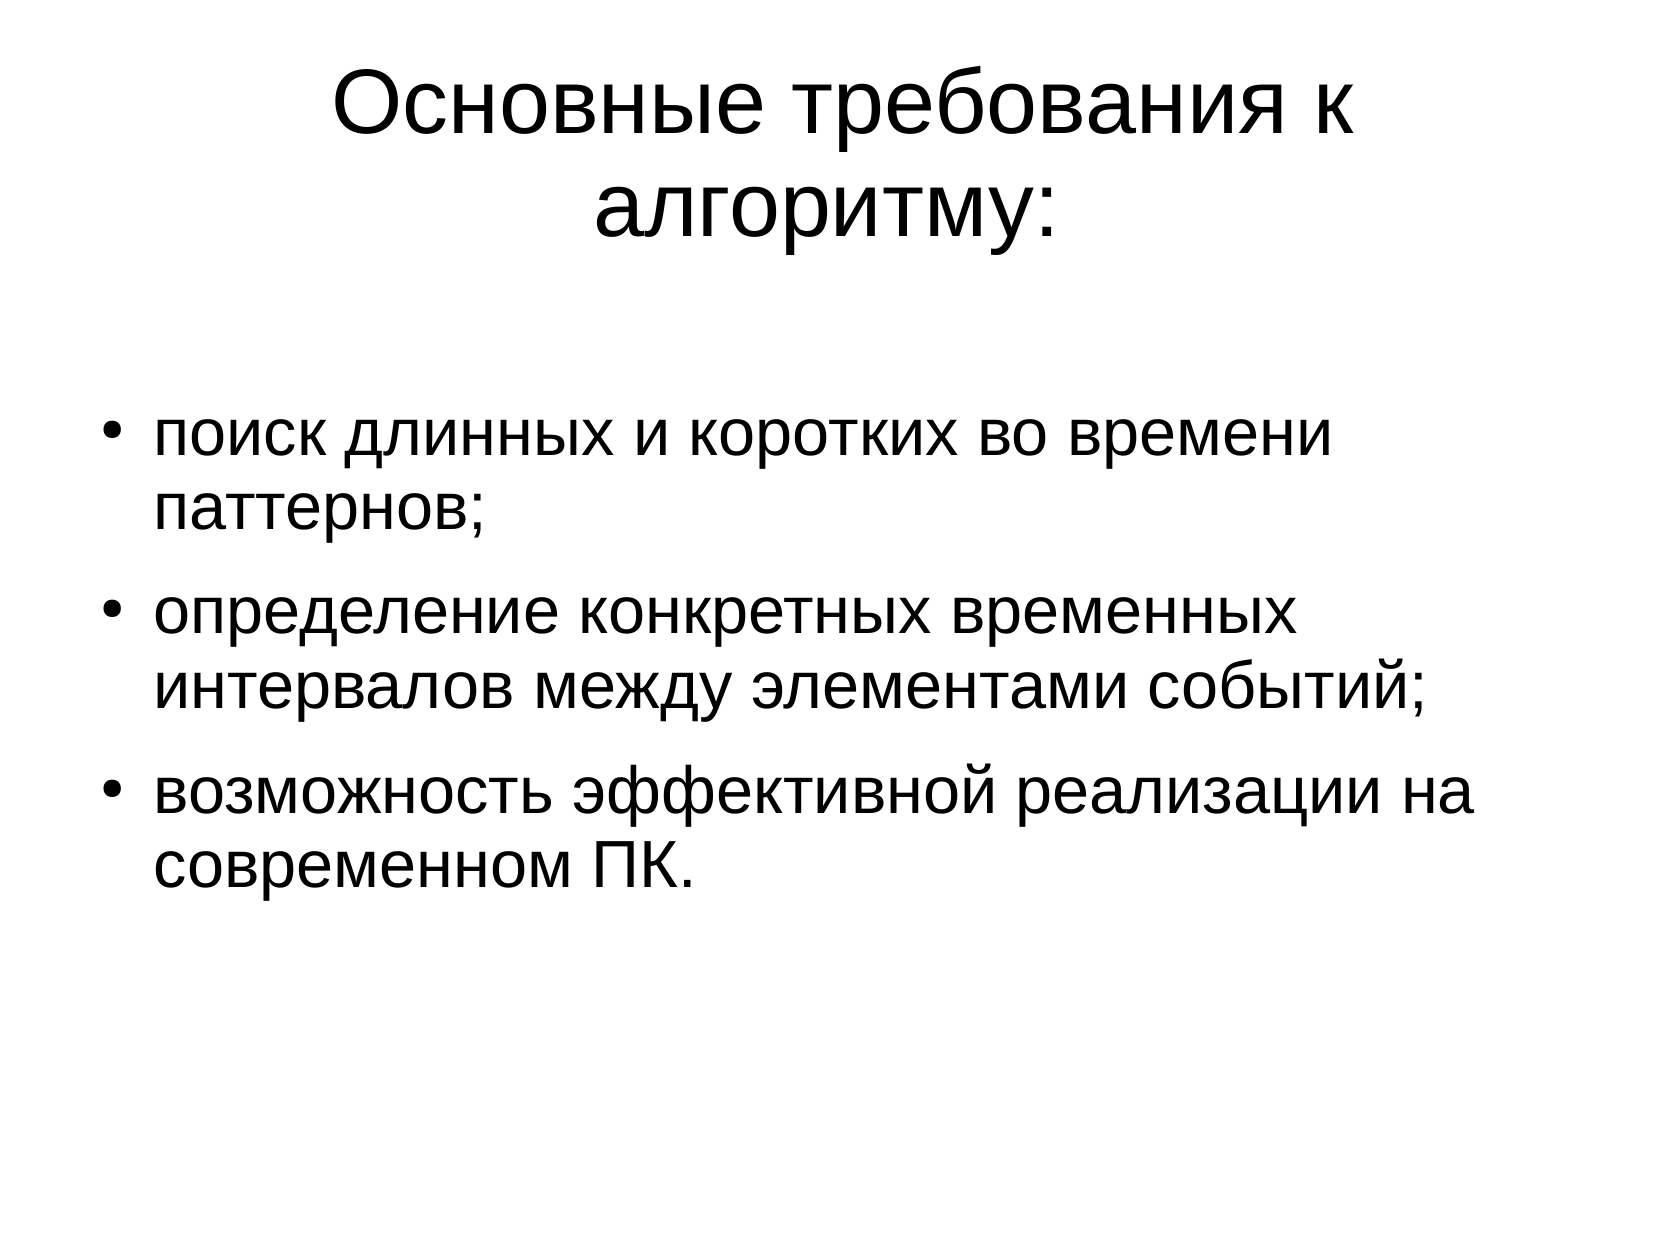

# Основные требования к алгоритму:
поиск длинных и коротких во времени паттернов;
определение конкретных временных интервалов между элементами событий;
возможность эффективной реализации на современном ПК.